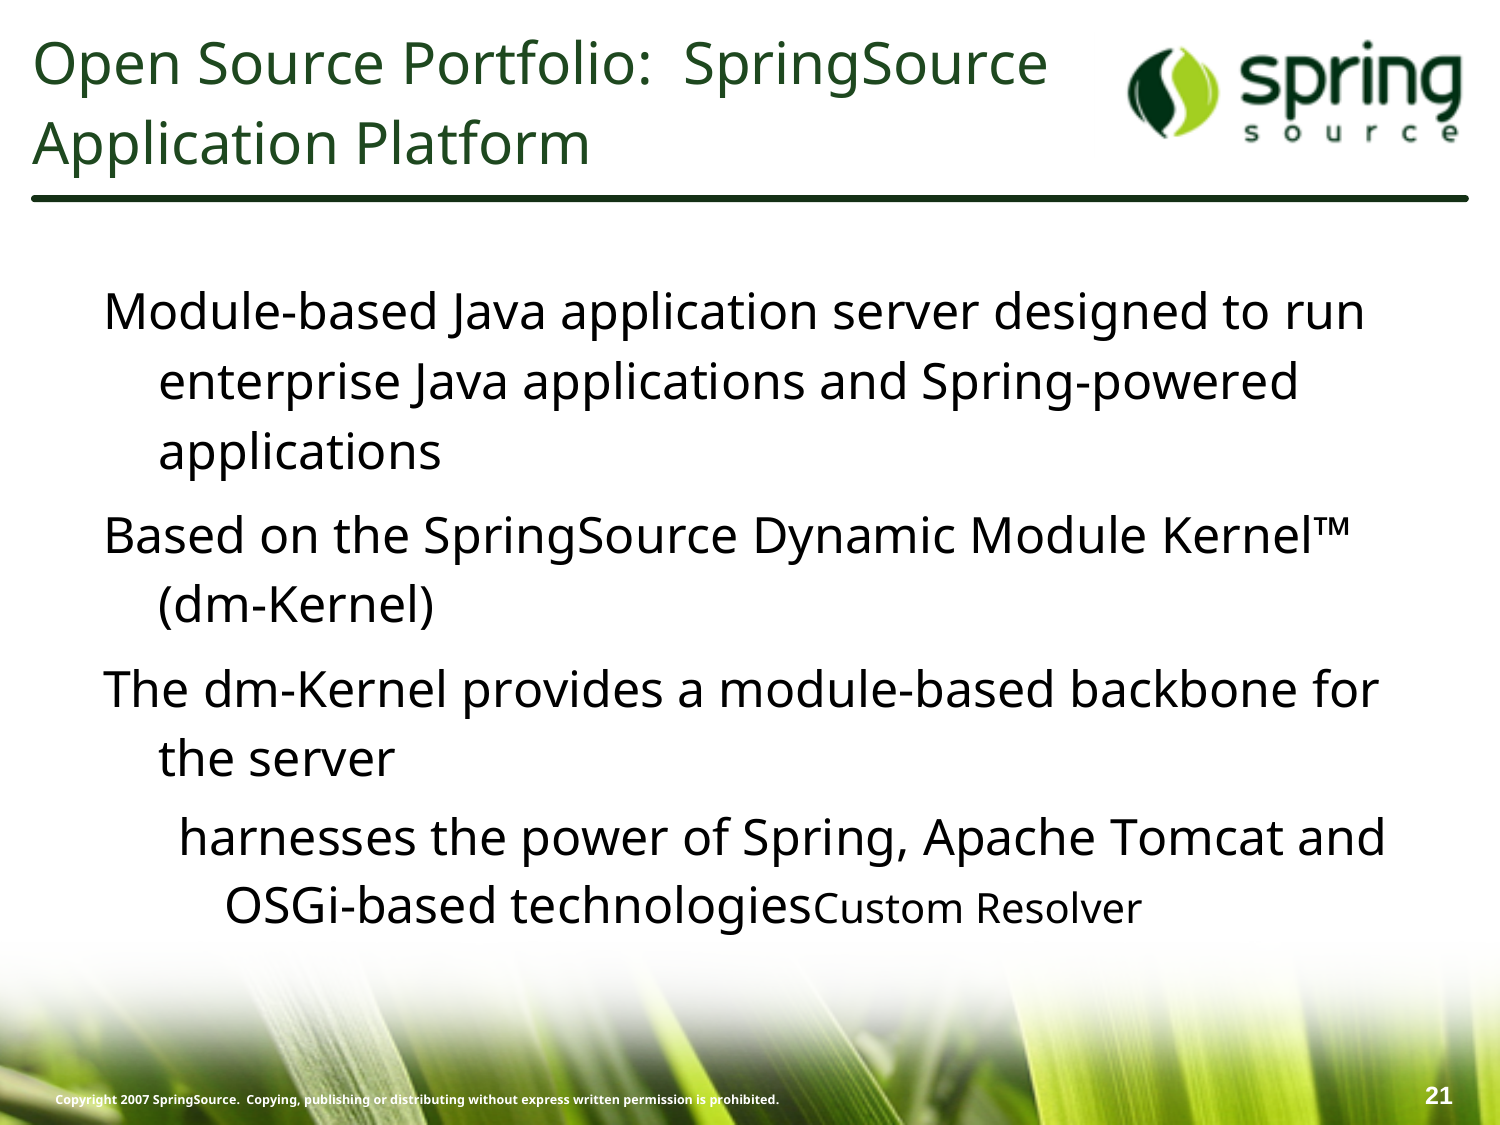

# Open Source Portfolio: SpringSource Application Platform
Module-based Java application server designed to run enterprise Java applications and Spring-powered applications
Based on the SpringSource Dynamic Module Kernel™ (dm-Kernel)
The dm-Kernel provides a module-based backbone for the server
harnesses the power of Spring, Apache Tomcat and OSGi-based technologiesCustom Resolver